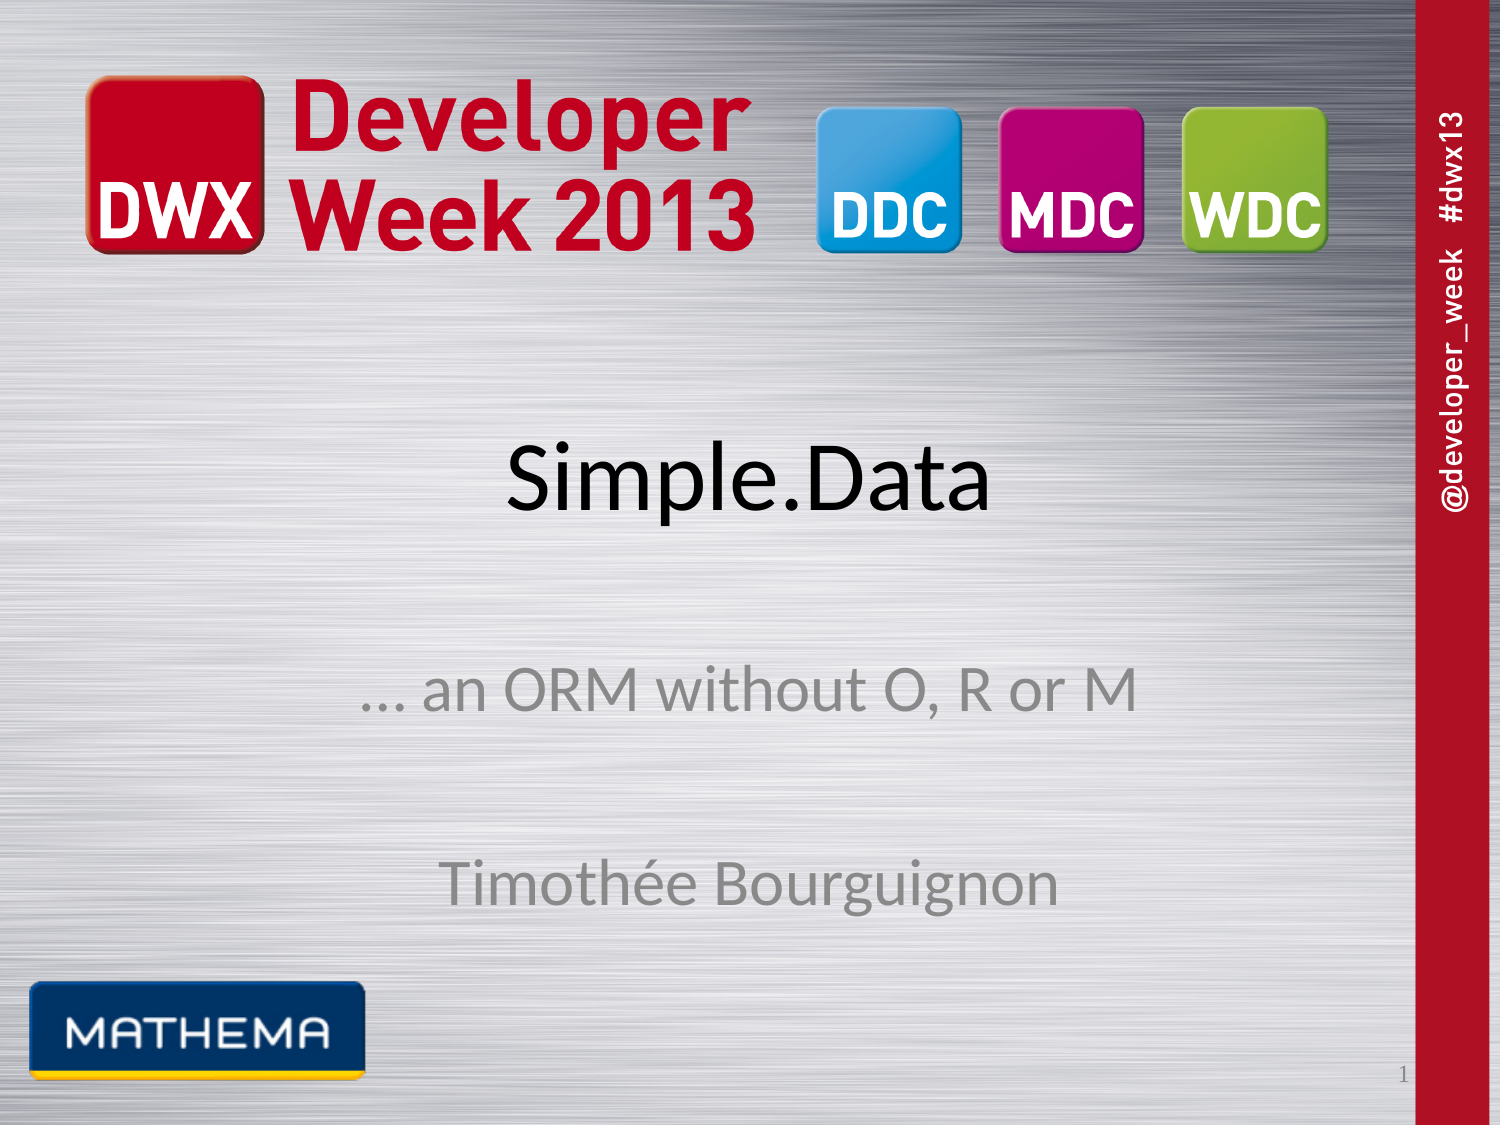

# Simple.Data
… an ORM without O, R or M
Timothée Bourguignon
1